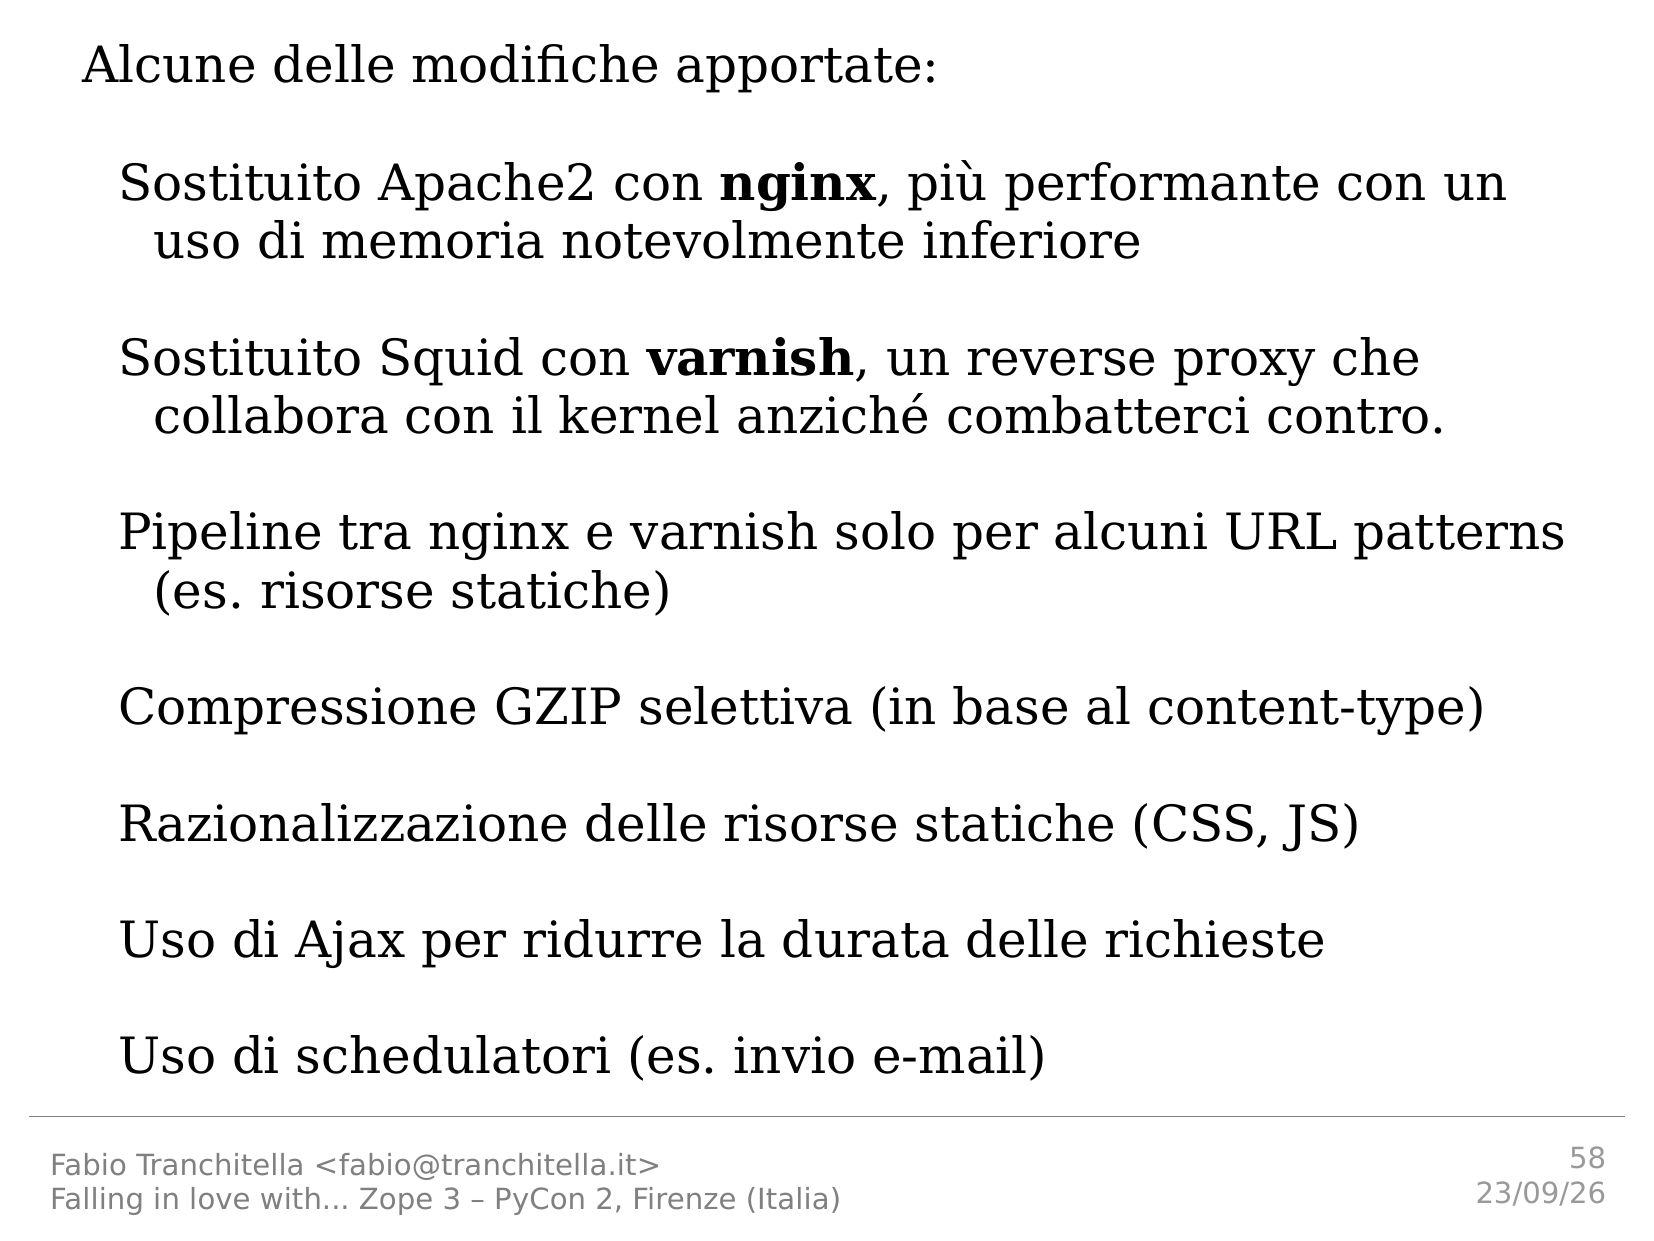

# Alcune delle modifiche apportate:
Sostituito Apache2 con nginx, più performante con un uso di memoria notevolmente inferiore
Sostituito Squid con varnish, un reverse proxy che collabora con il kernel anziché combatterci contro.
Pipeline tra nginx e varnish solo per alcuni URL patterns (es. risorse statiche)
Compressione GZIP selettiva (in base al content-type)
Razionalizzazione delle risorse statiche (CSS, JS)
Uso di Ajax per ridurre la durata delle richieste
Uso di schedulatori (es. invio e-mail)
58